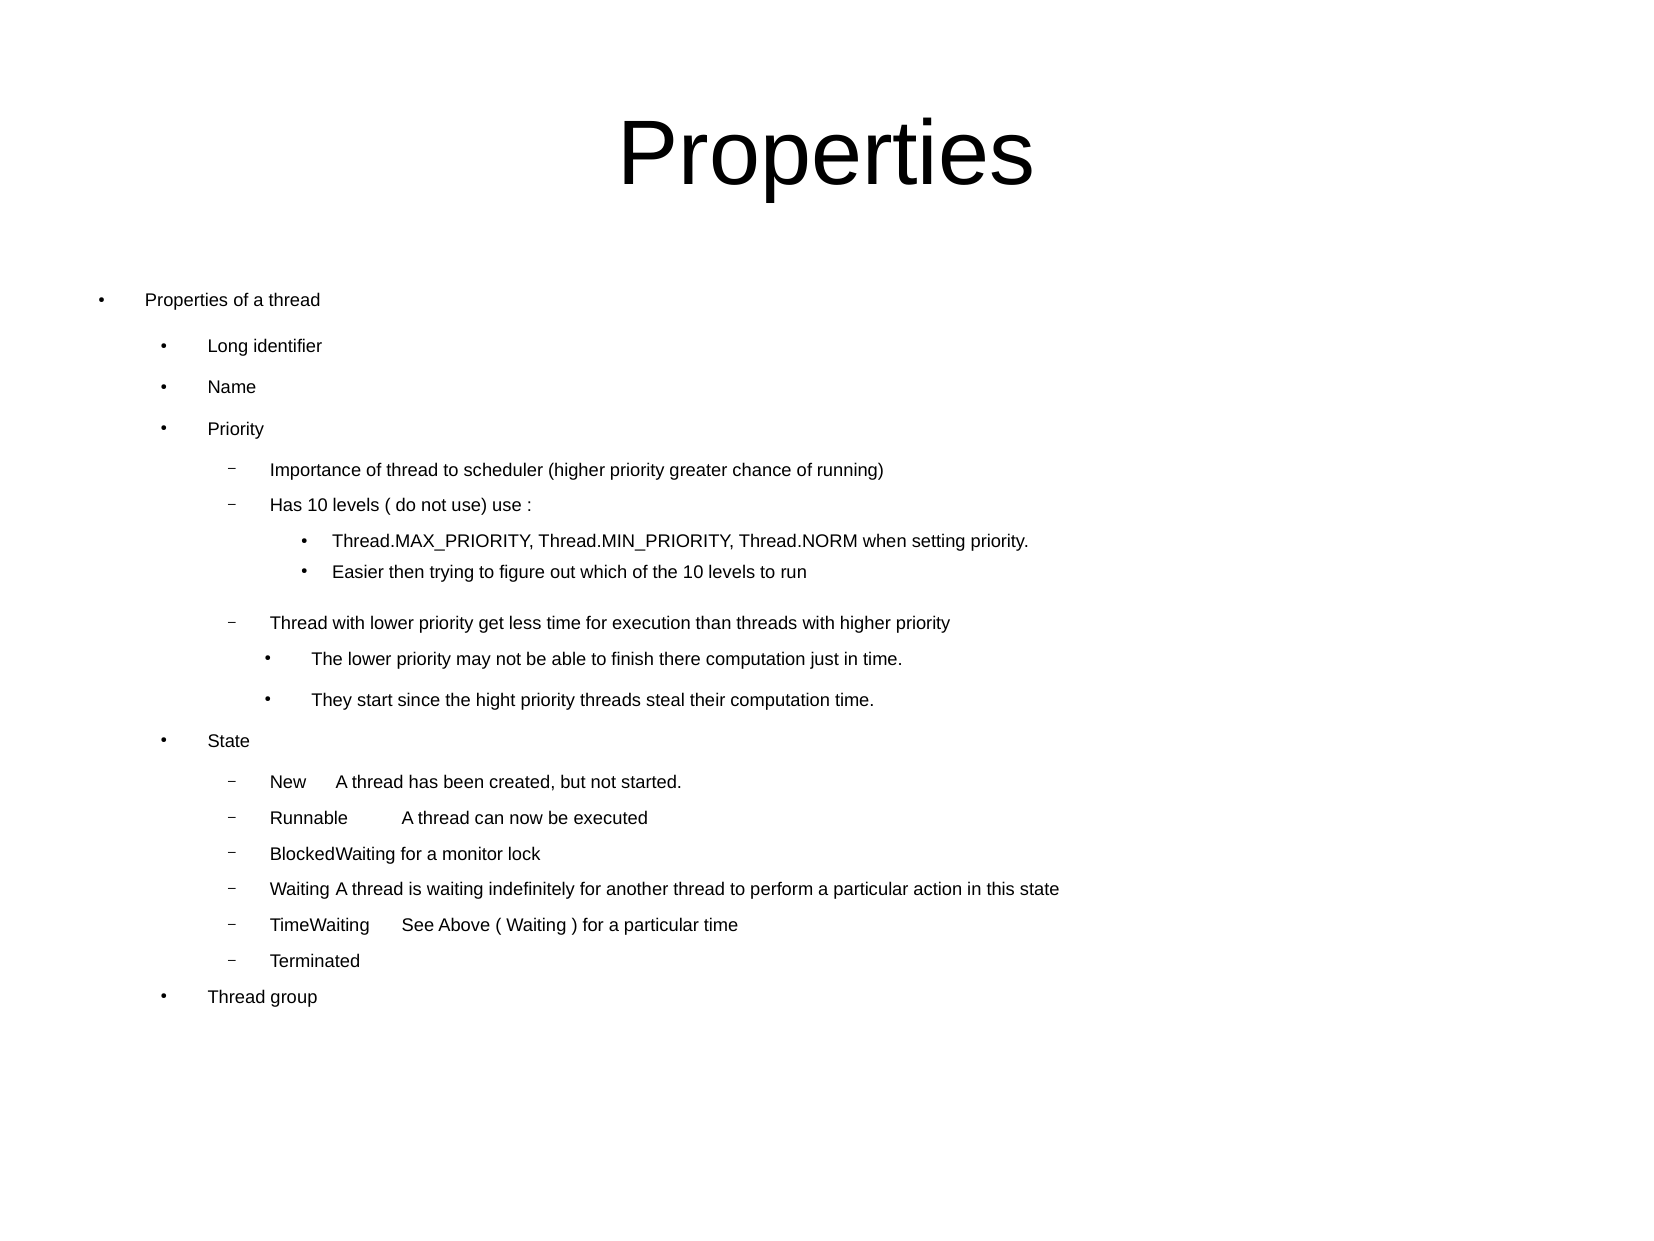

# Properties
Properties of a thread
Long identifier
Name
Priority
Importance of thread to scheduler (higher priority greater chance of running)
Has 10 levels ( do not use) use :
Thread.MAX_PRIORITY, Thread.MIN_PRIORITY, Thread.NORM when setting priority.
Easier then trying to figure out which of the 10 levels to run
Thread with lower priority get less time for execution than threads with higher priority
The lower priority may not be able to finish there computation just in time.
They start since the hight priority threads steal their computation time.
State
New		A thread has been created, but not started.
Runnable	A thread can now be executed
Blocked		Waiting for a monitor lock
Waiting		A thread is waiting indefinitely for another thread to perform a particular action in this state
TimeWaiting	See Above ( Waiting ) for a particular time
Terminated
Thread group